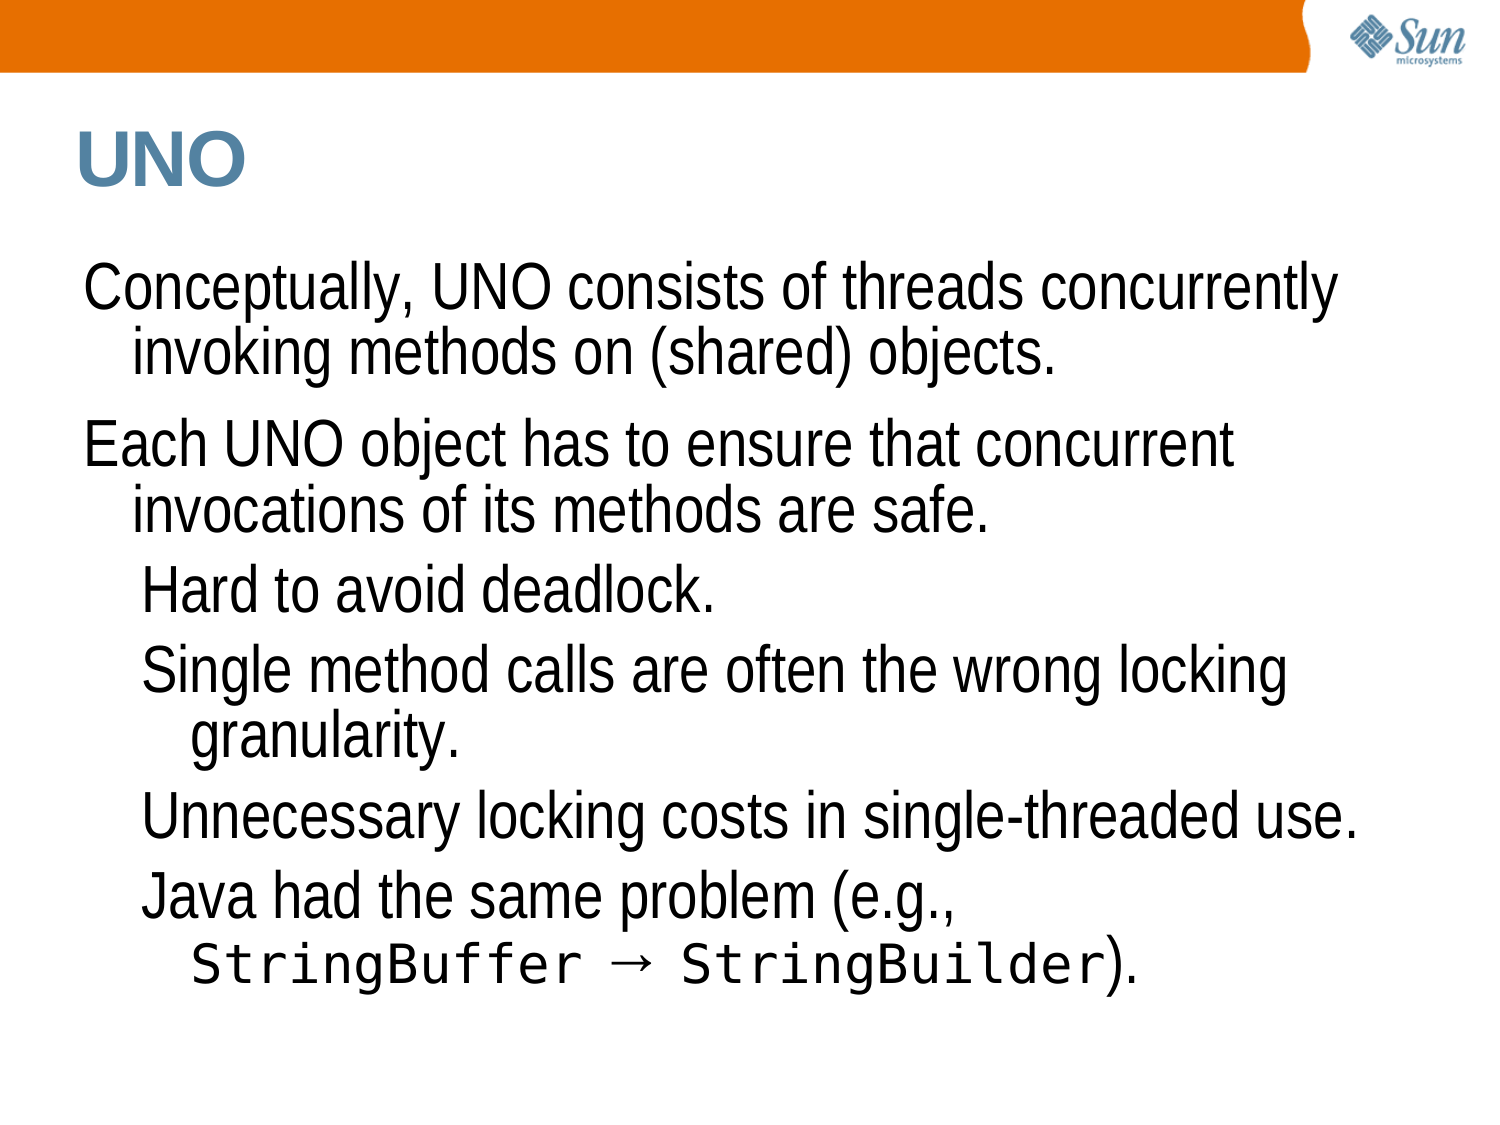

# UNO
Conceptually, UNO consists of threads concurrently invoking methods on (shared) objects.
Each UNO object has to ensure that concurrent invocations of its methods are safe.
Hard to avoid deadlock.
Single method calls are often the wrong locking granularity.
Unnecessary locking costs in single-threaded use.
Java had the same problem (e.g.,
StringBuffer → StringBuilder).